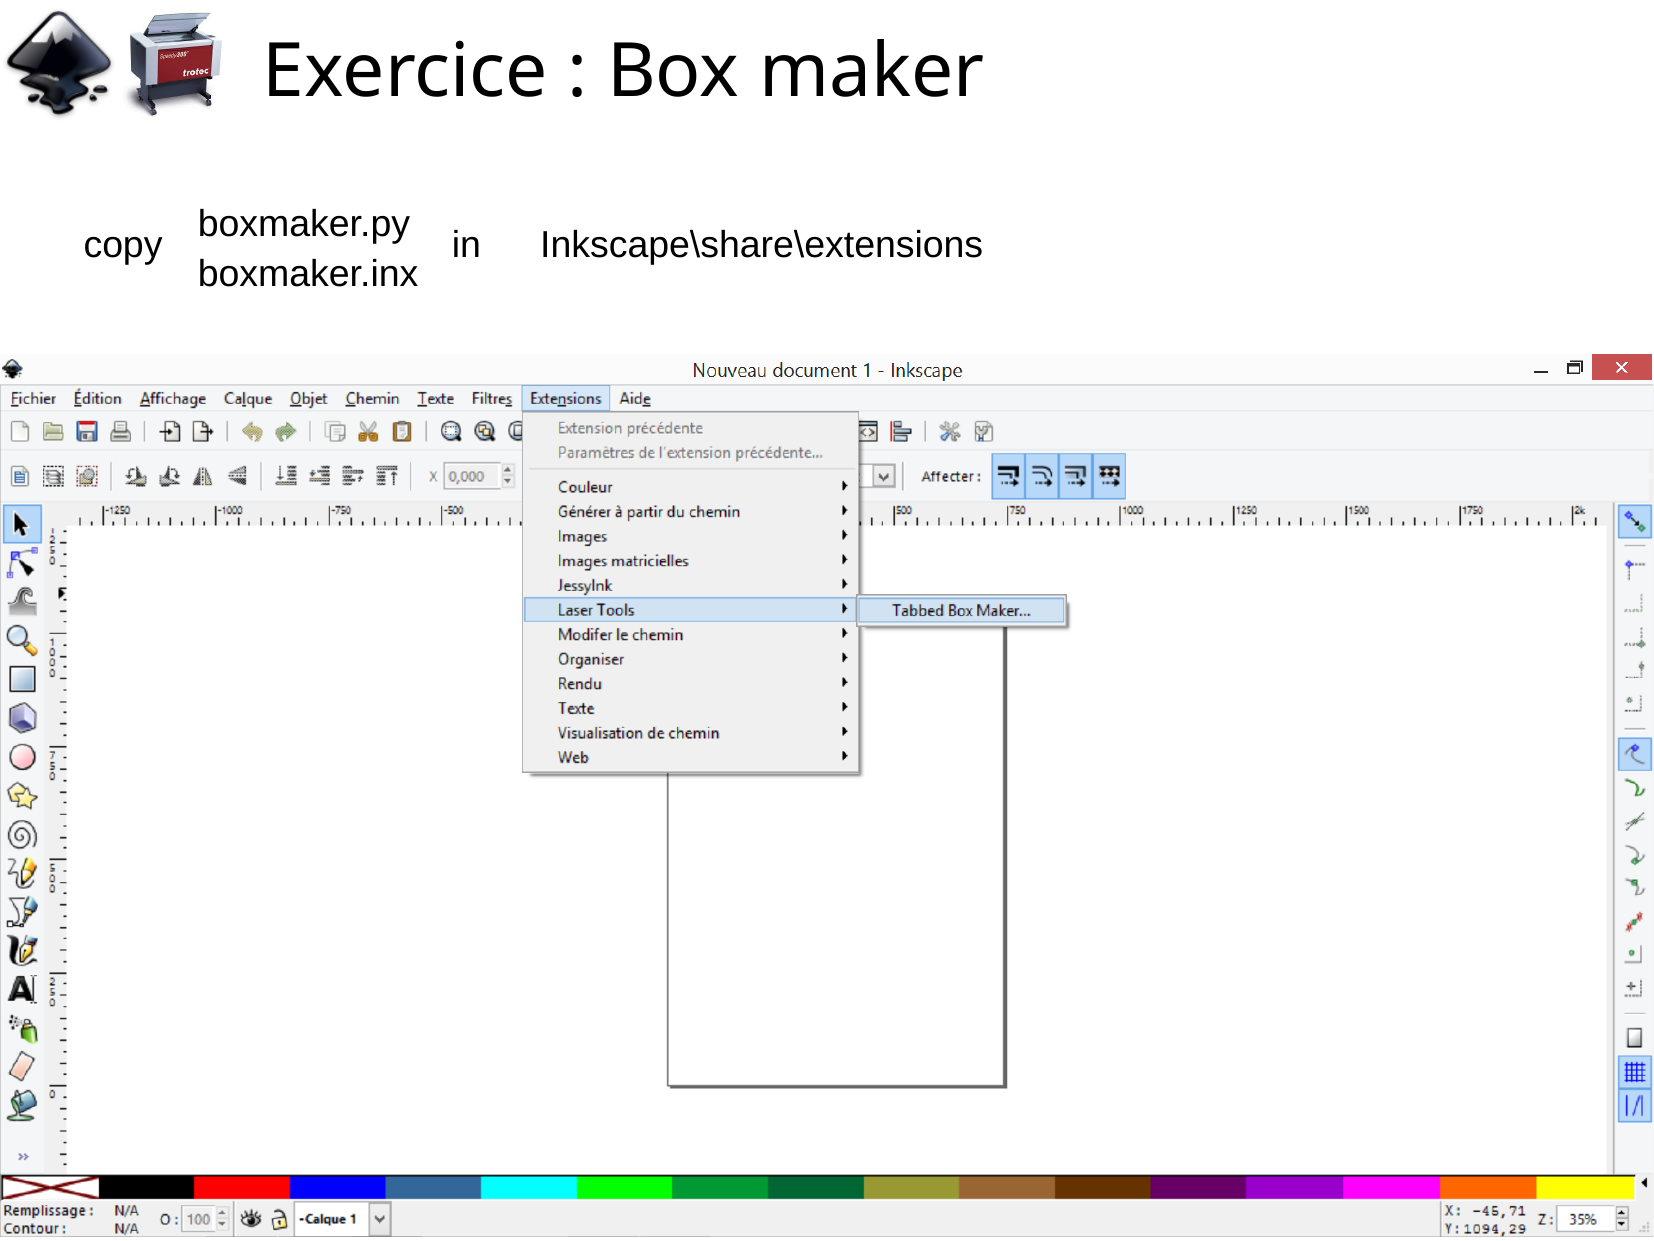

Exercice : Box maker
boxmaker.py
copy
in
Inkscape\share\extensions
boxmaker.inx